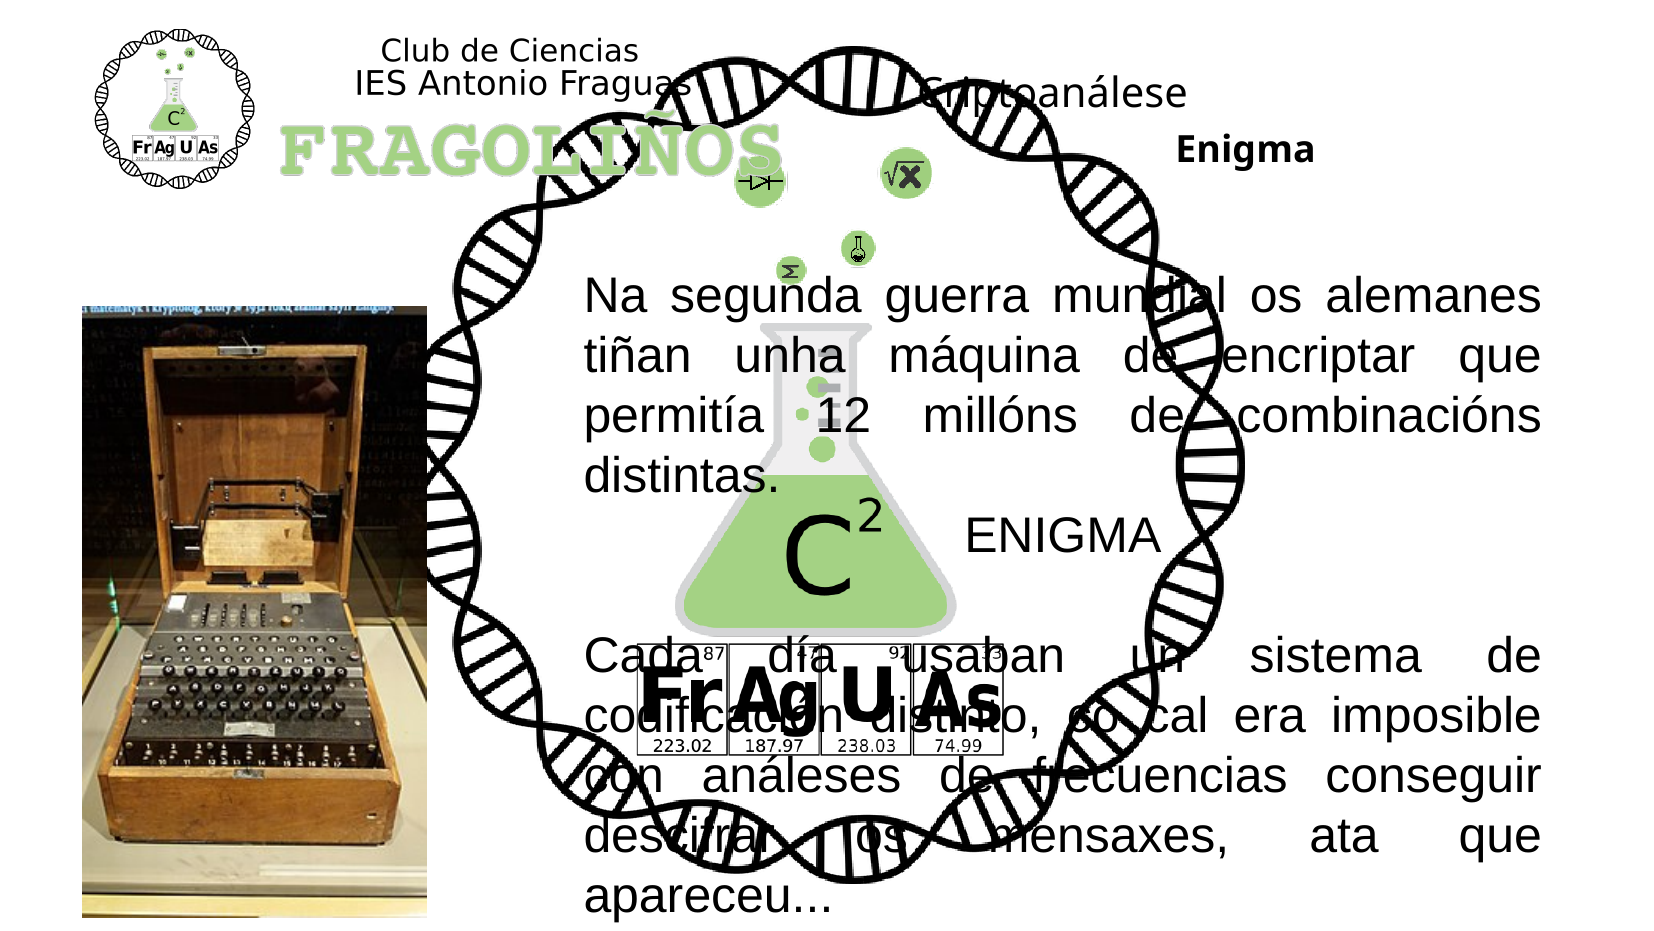

Criptoanálese
Enigma
Na segunda guerra mundial os alemanes tiñan unha máquina de encriptar que permitía 12 millóns de combinacións distintas.
ENIGMA
Cada día usaban un sistema de codificación distinto, co cal era imposible con análeses de frecuencias conseguir descifrar os mensaxes, ata que apareceu...